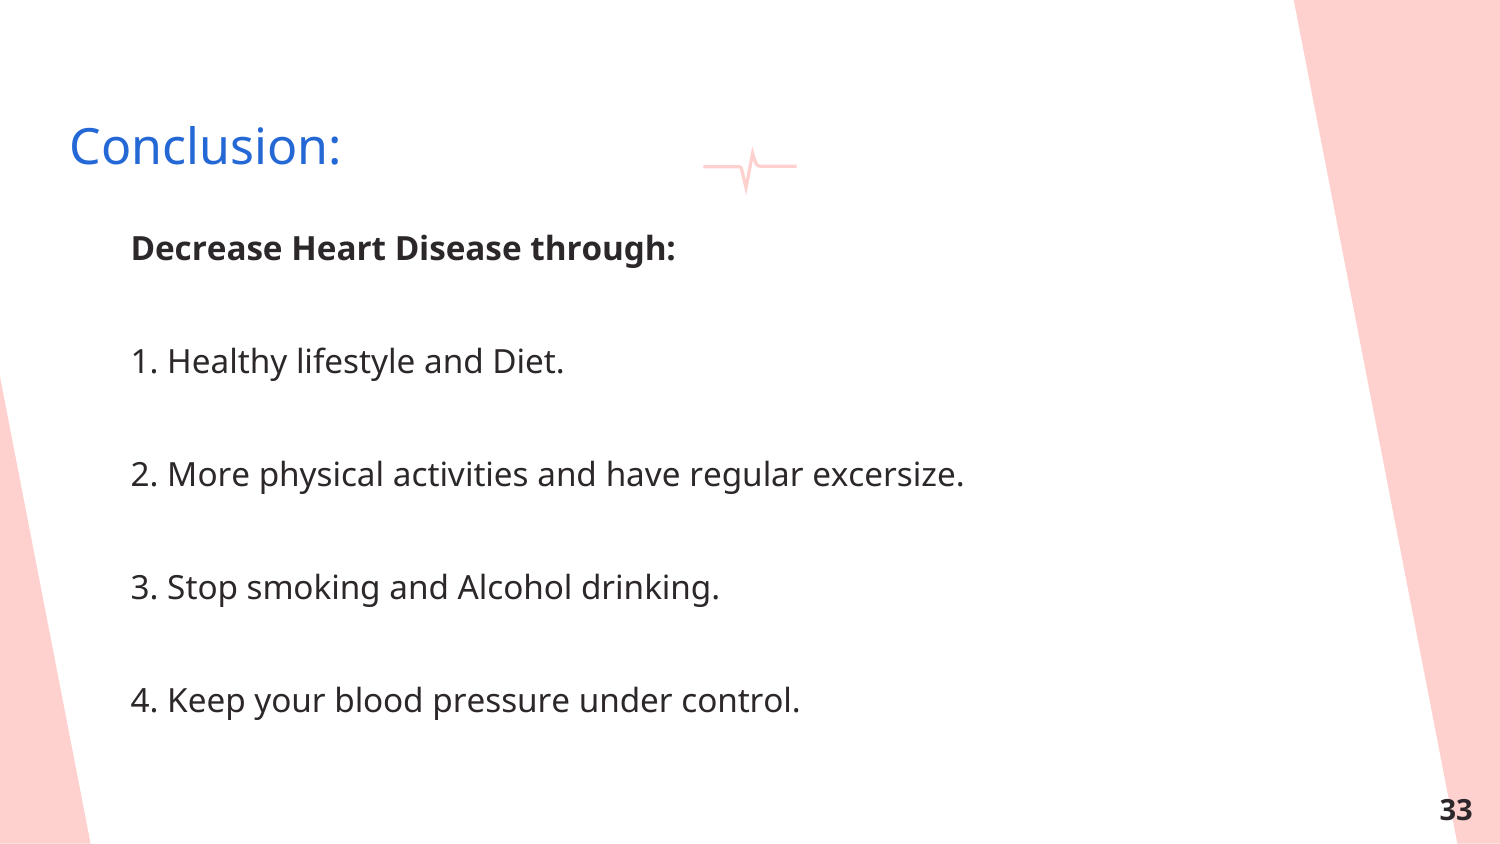

# Conclusion:
Decrease Heart Disease through:
1. Healthy lifestyle and Diet.
2. More physical activities and have regular excersize.
3. Stop smoking and Alcohol drinking.
4. Keep your blood pressure under control.
33